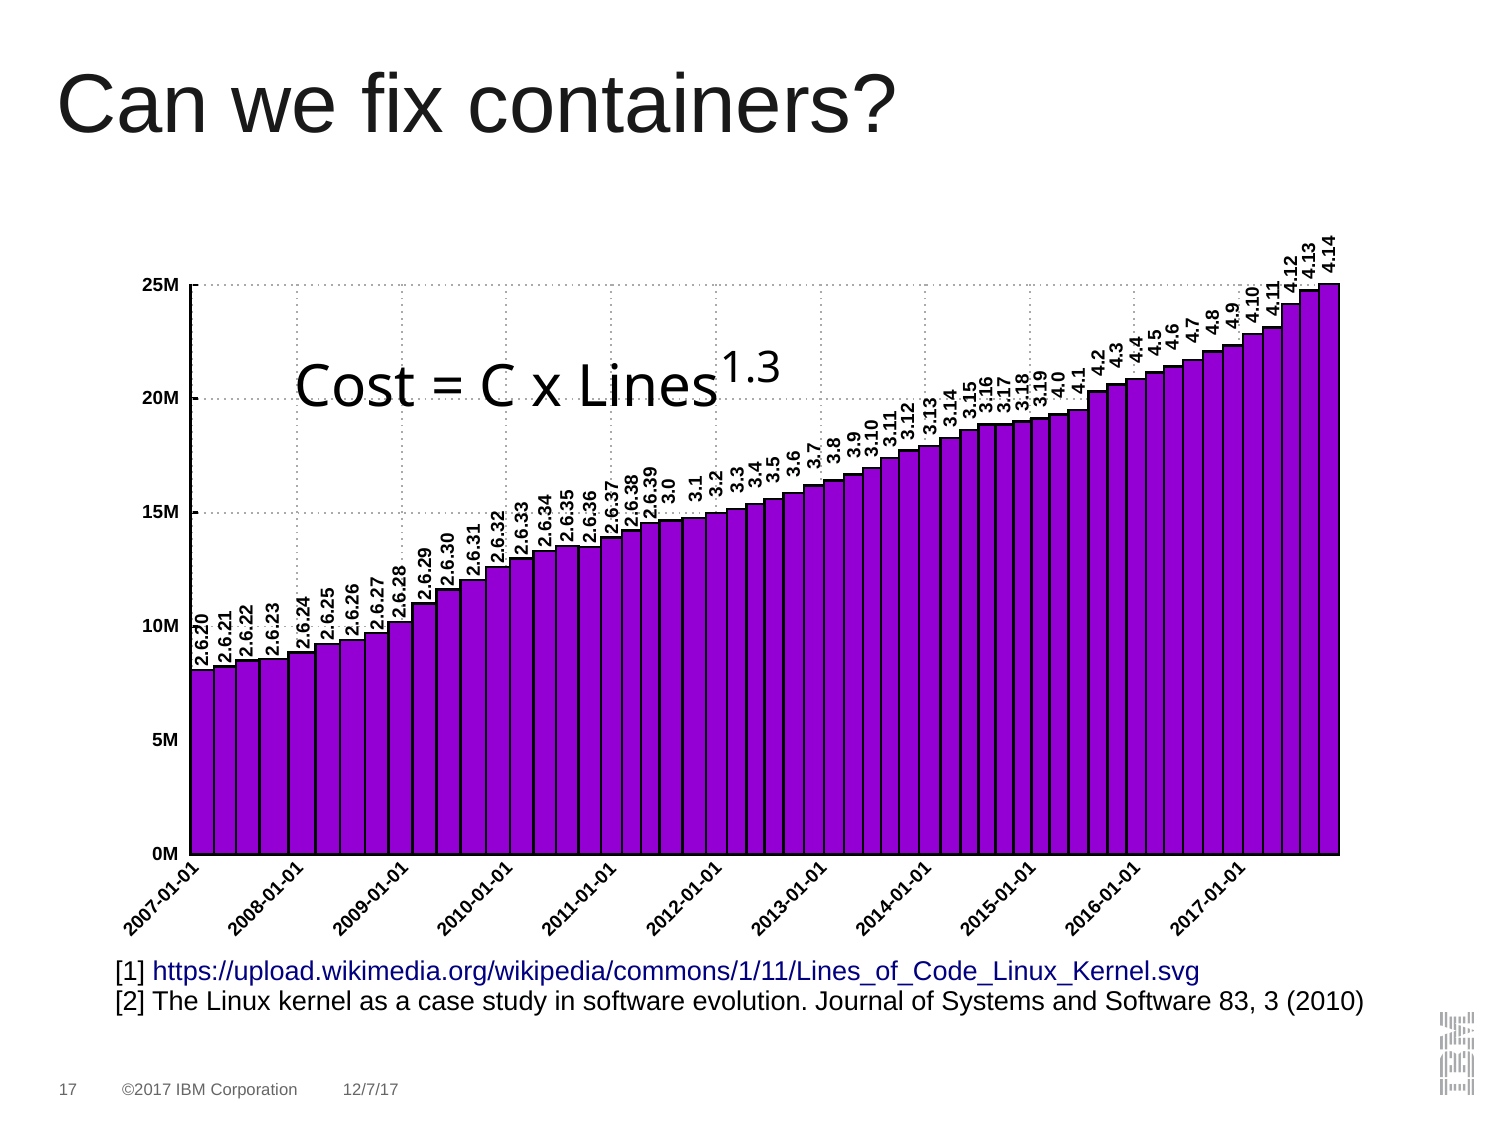

Can we fix containers?
Cost = C x Lines1.3
[1] https://upload.wikimedia.org/wikipedia/commons/1/11/Lines_of_Code_Linux_Kernel.svg
[2] The Linux kernel as a case study in software evolution. Journal of Systems and Software 83, 3 (2010)